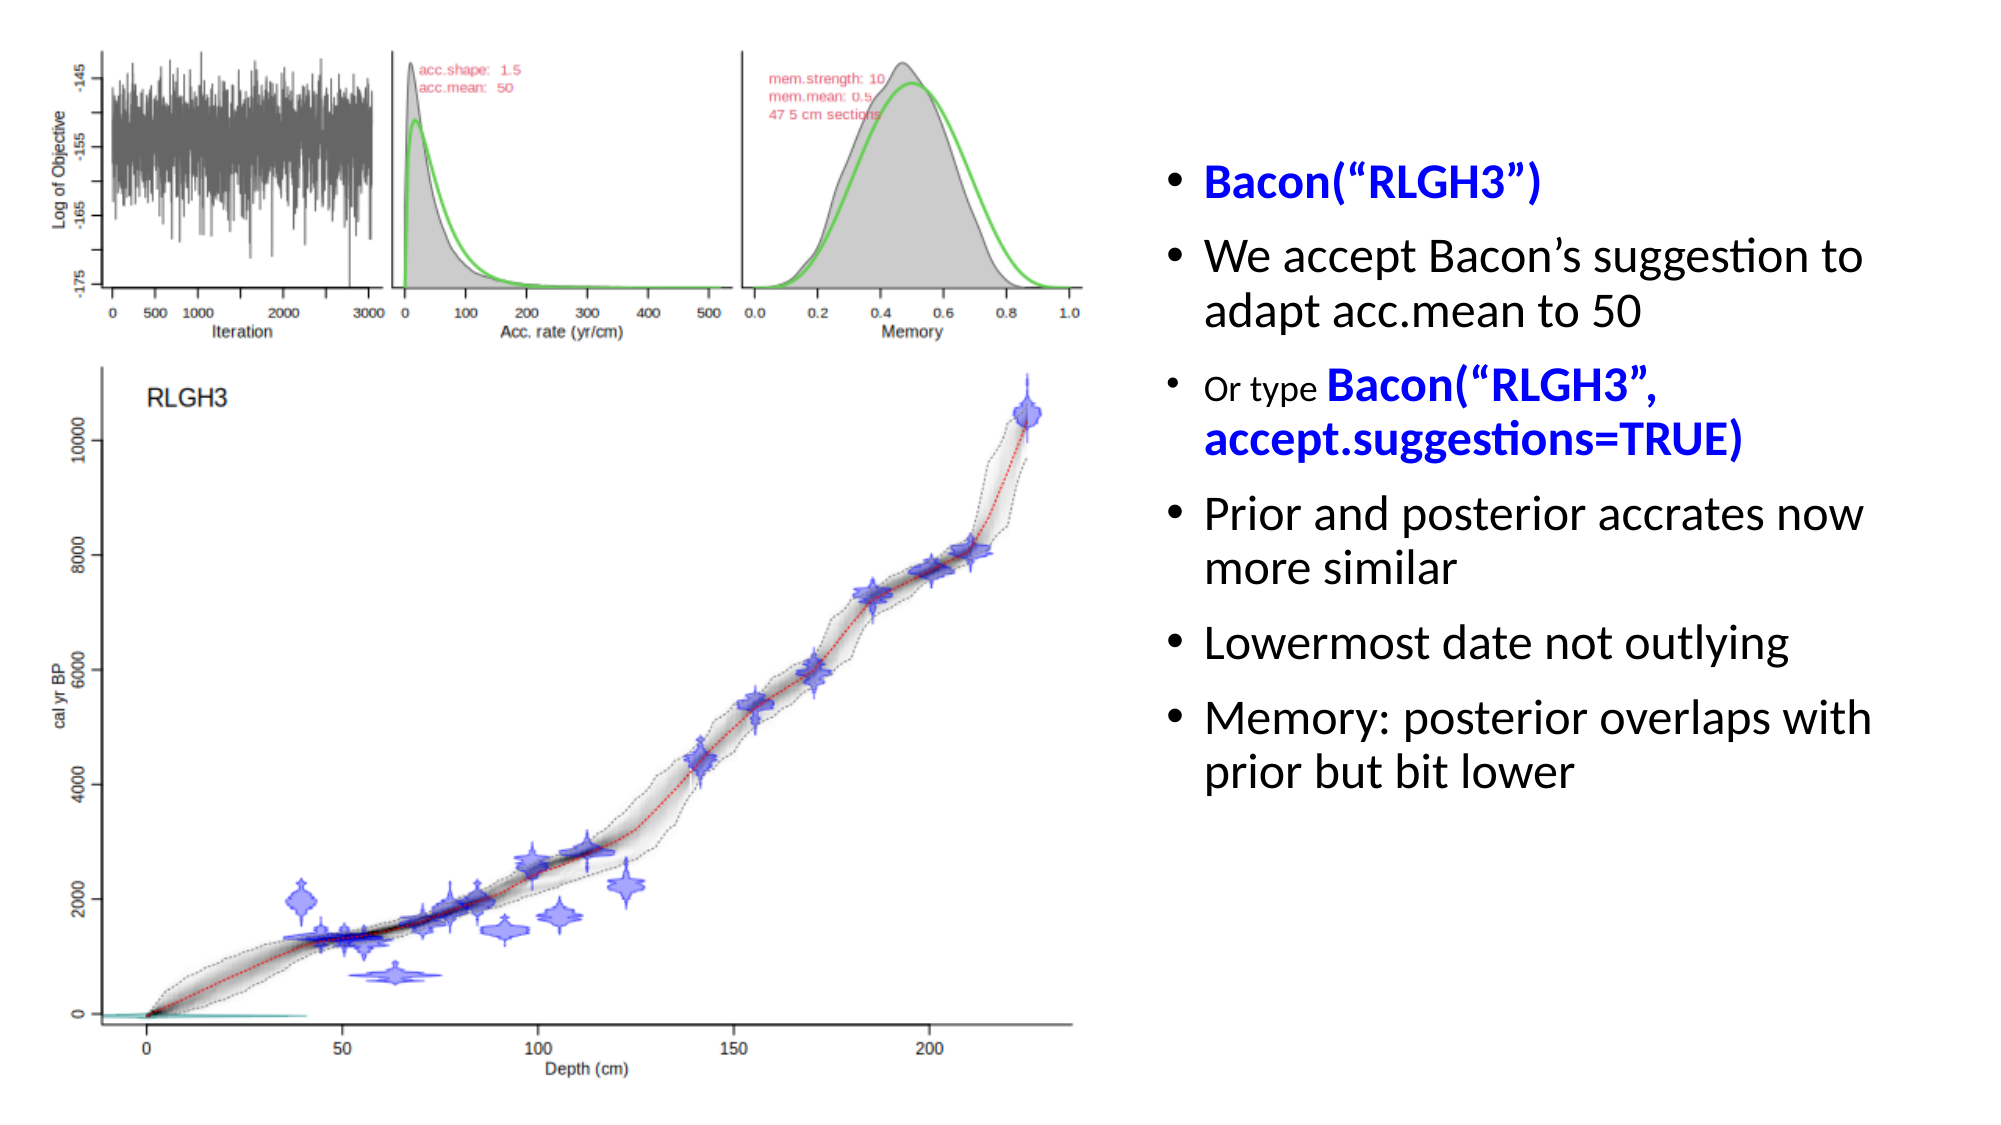

Bacon(“RLGH3”)
We accept Bacon’s suggestion to adapt acc.mean to 50
Or type Bacon(“RLGH3”, accept.suggestions=TRUE)
Prior and posterior accrates now more similar
Lowermost date not outlying
Memory: posterior overlaps with prior but bit lower